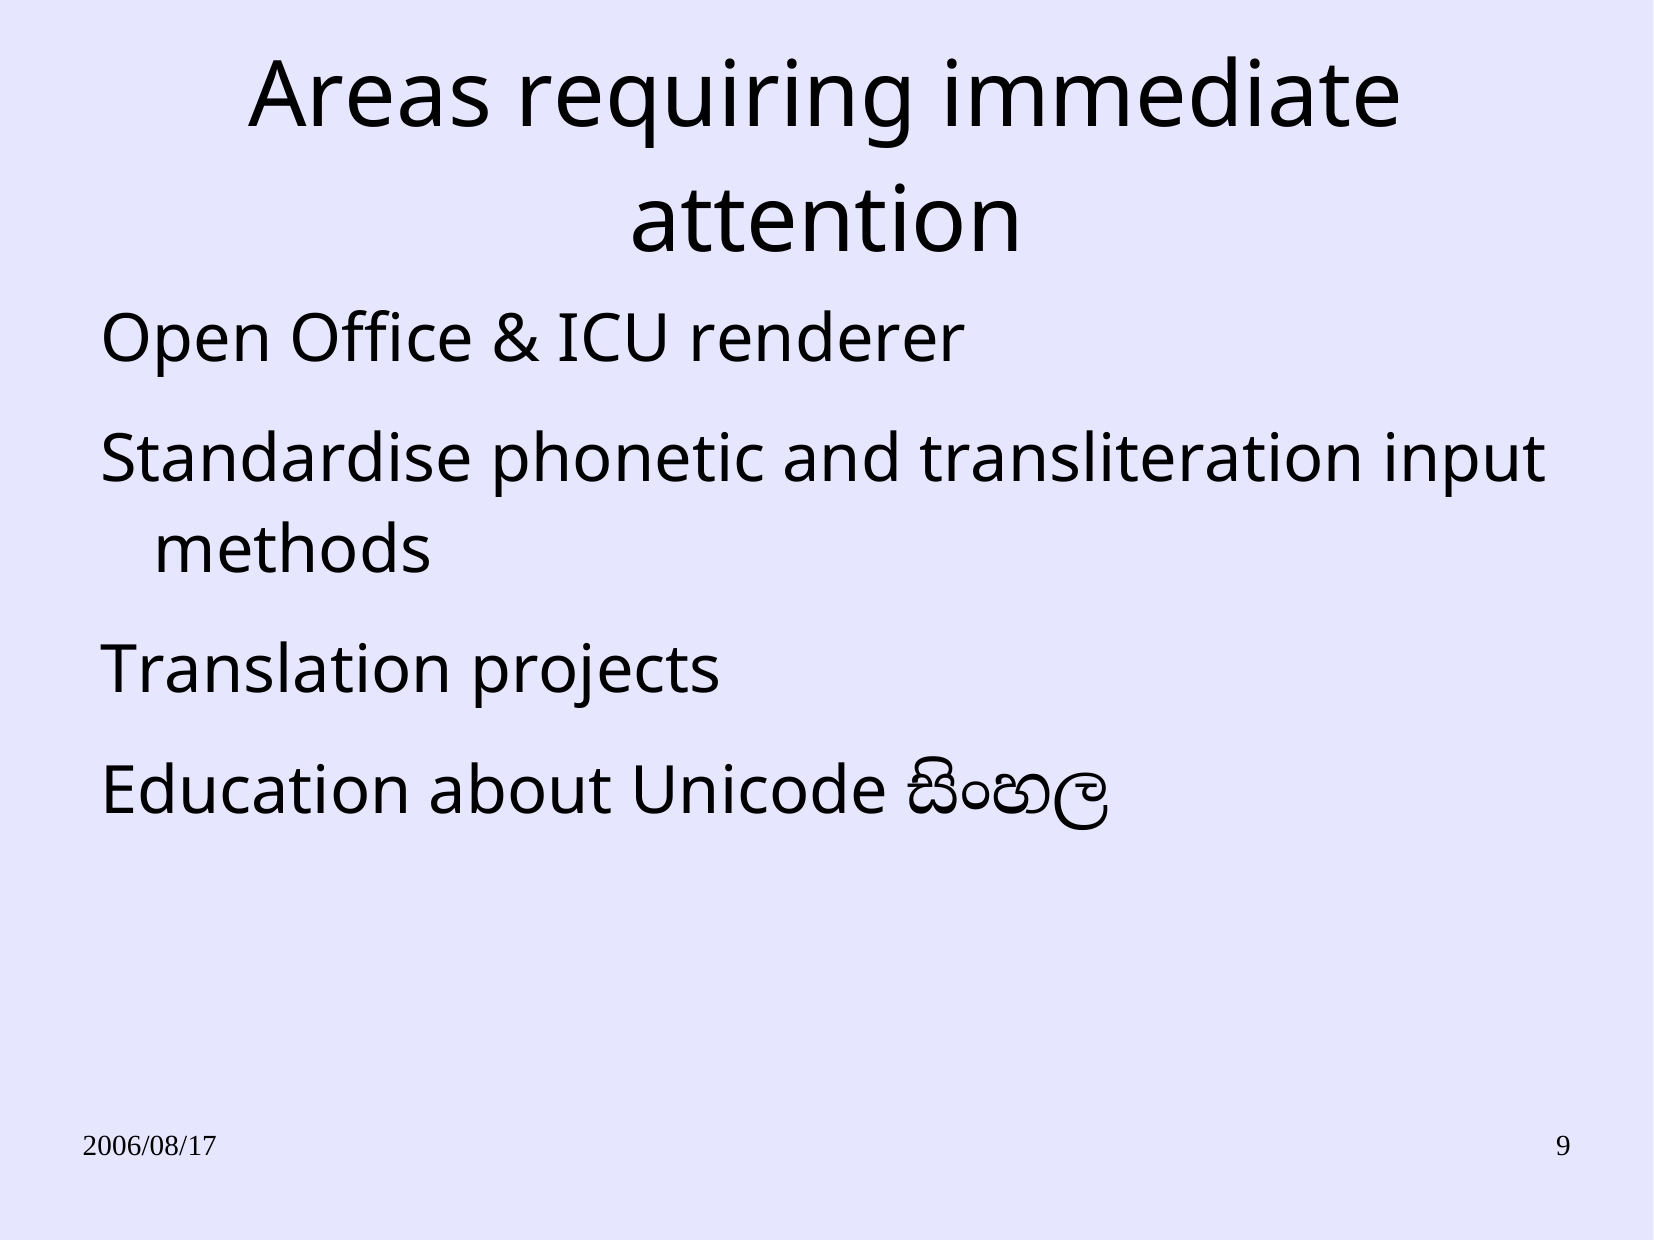

# Areas requiring immediate attention
Open Office & ICU renderer
Standardise phonetic and transliteration input methods
Translation projects
Education about Unicode සිංහල
2006/08/17
9